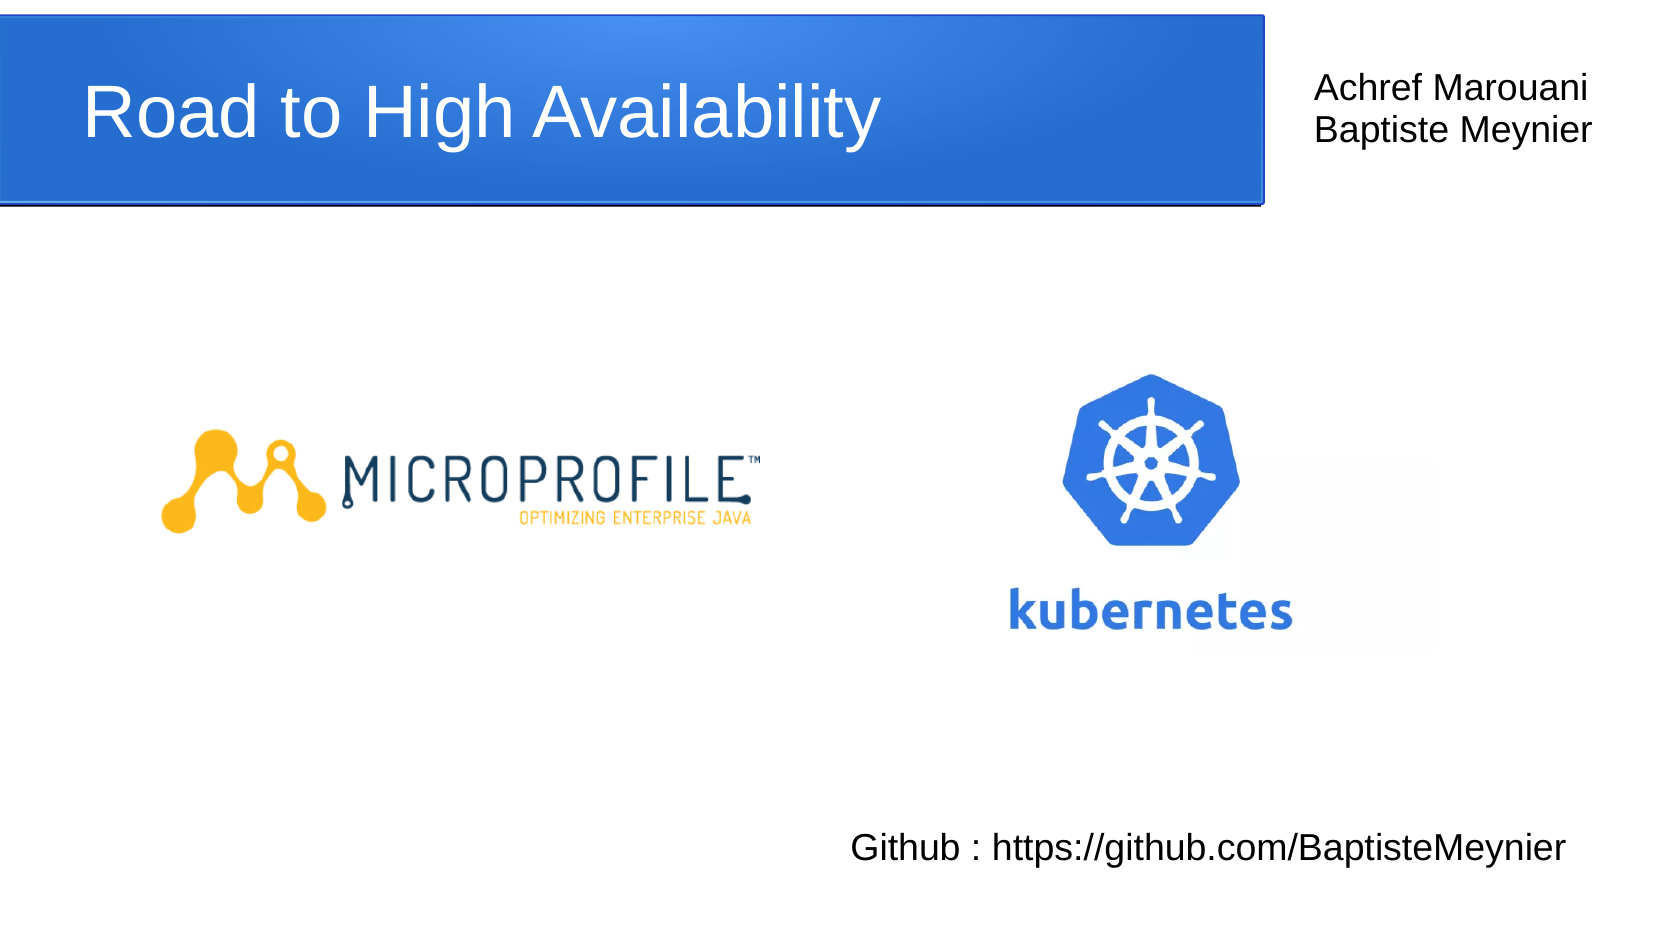

# Road to High Availability
Achref Marouani
Baptiste Meynier
Github : https://github.com/BaptisteMeynier